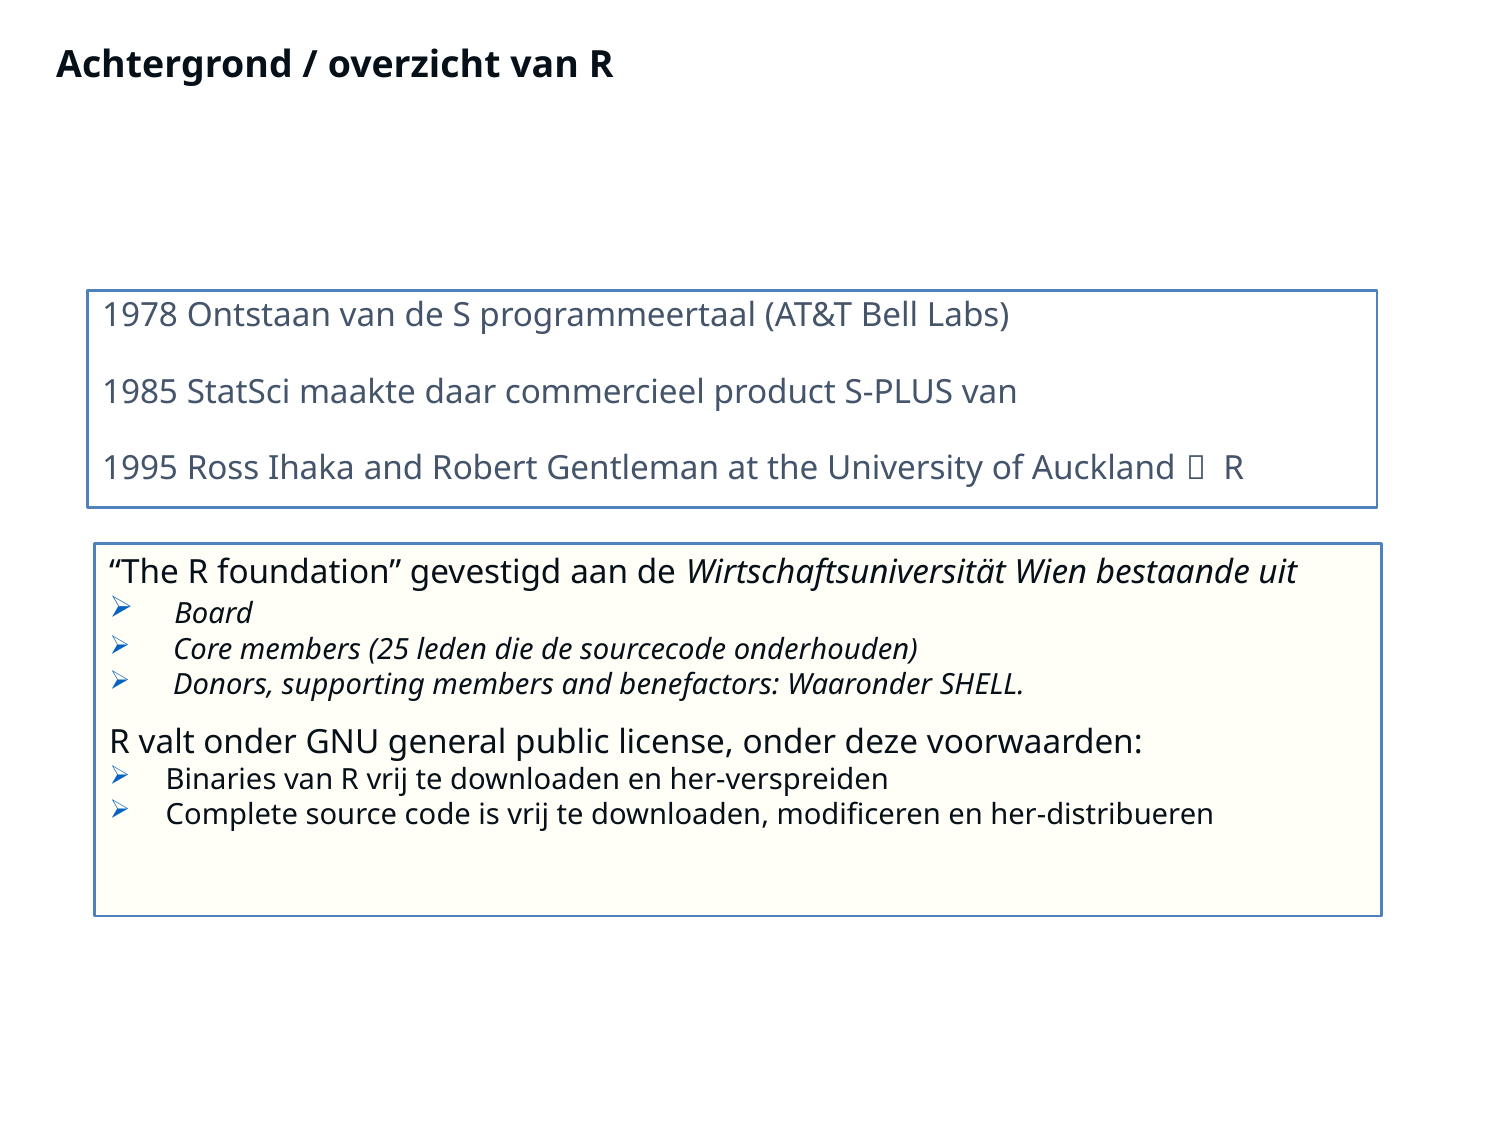

Achtergrond / overzicht van R
1978 Ontstaan van de S programmeertaal (AT&T Bell Labs)
1985 StatSci maakte daar commercieel product S-PLUS van
1995 Ross Ihaka and Robert Gentleman at the University of Auckland  R
“The R foundation” gevestigd aan de Wirtschaftsuniversität Wien bestaande uit
 Board
 Core members (25 leden die de sourcecode onderhouden)
 Donors, supporting members and benefactors: Waaronder SHELL.
R valt onder GNU general public license, onder deze voorwaarden:
Binaries van R vrij te downloaden en her-verspreiden
Complete source code is vrij te downloaden, modificeren en her-distribueren